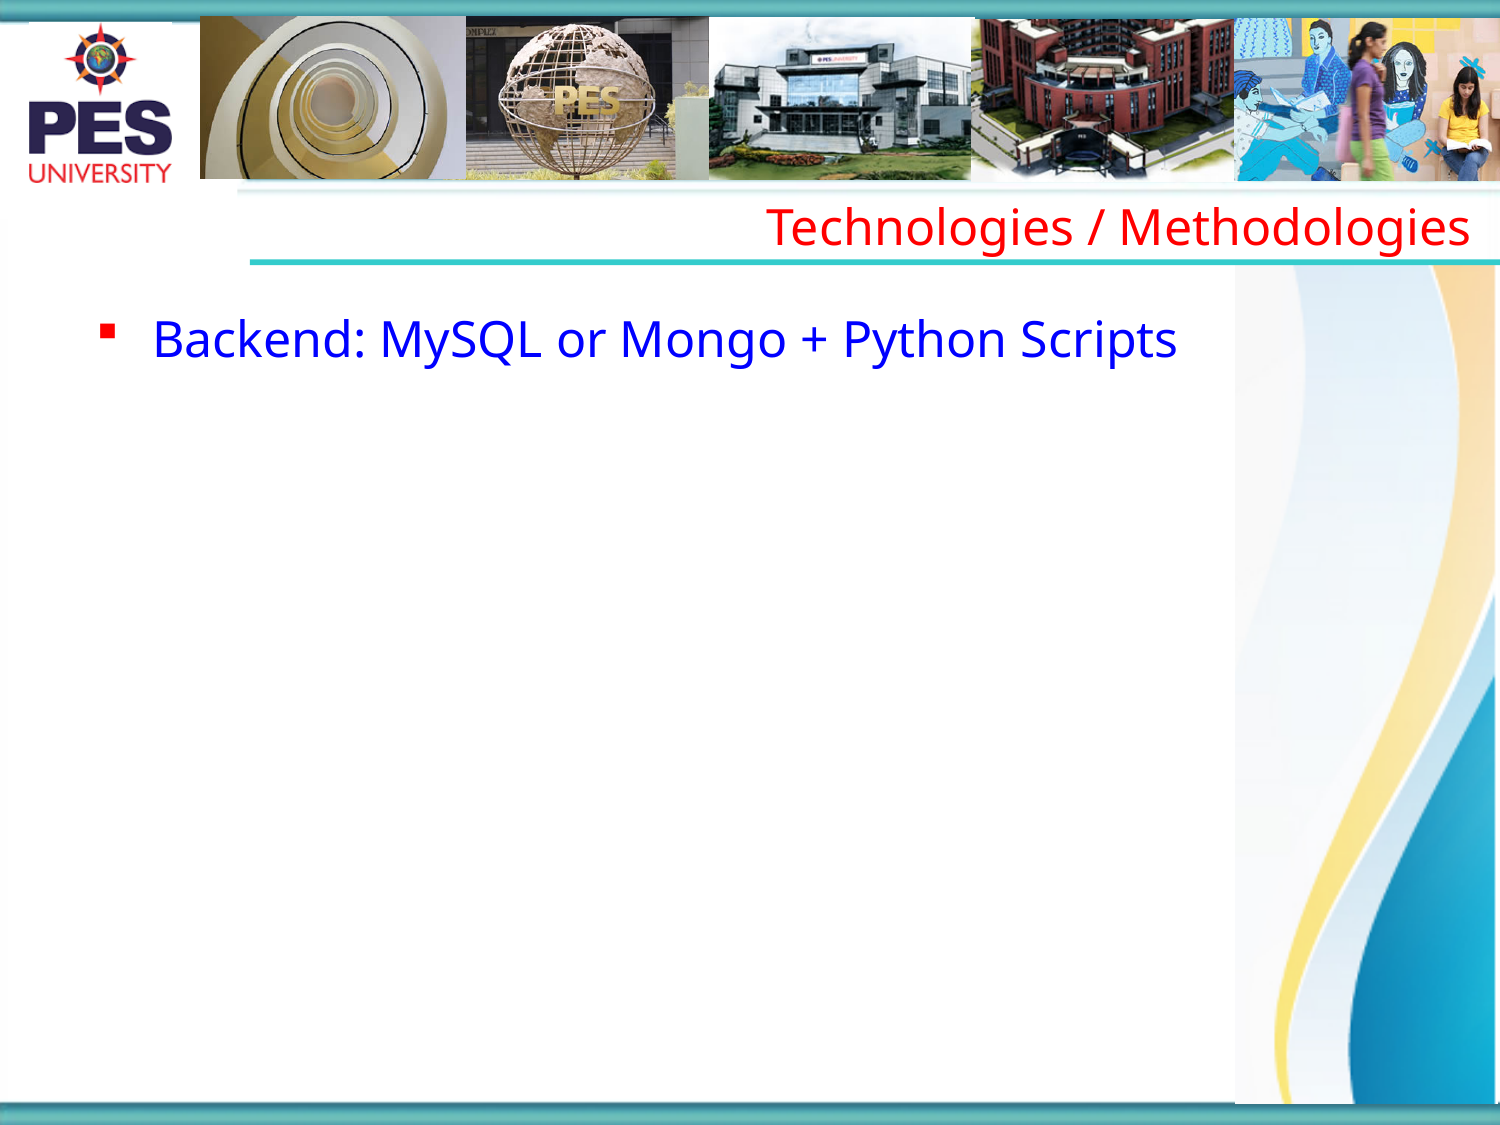

Technologies / Methodologies
Backend: MySQL or Mongo + Python Scripts